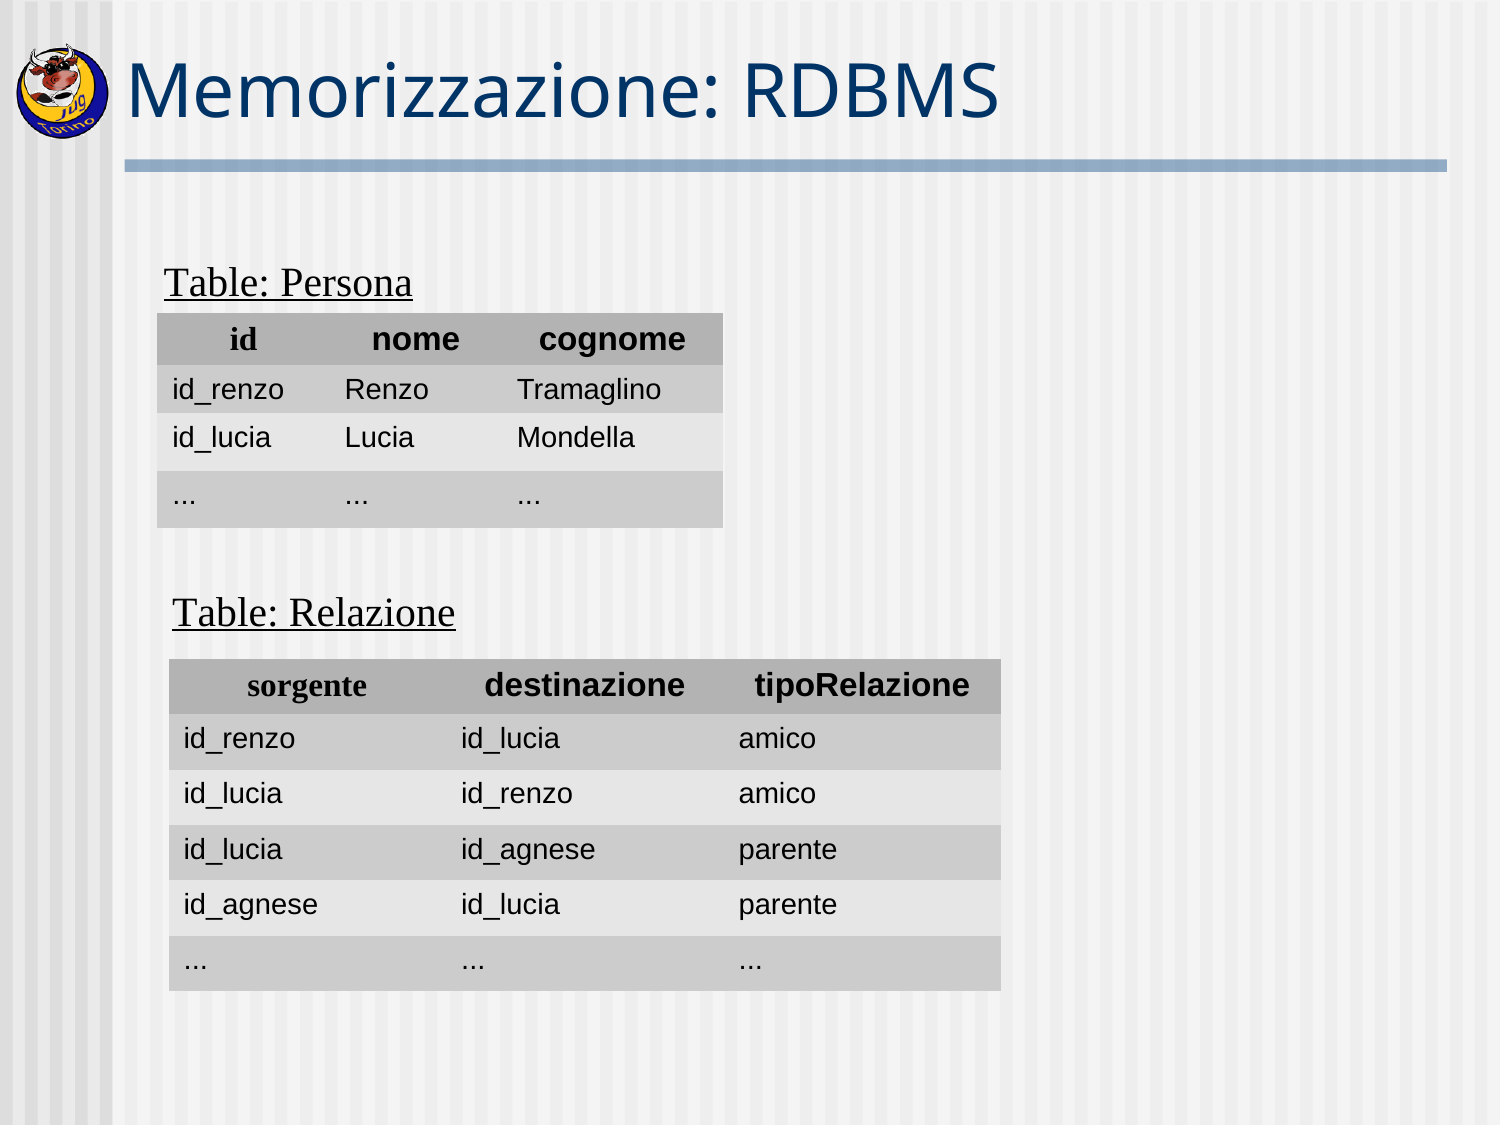

# Memorizzazione: RDBMS
Table: Persona
| id | nome | cognome |
| --- | --- | --- |
| id\_renzo | Renzo | Tramaglino |
| id\_lucia | Lucia | Mondella |
| ... | ... | ... |
Table: Relazione
| sorgente | destinazione | tipoRelazione |
| --- | --- | --- |
| id\_renzo | id\_lucia | amico |
| id\_lucia | id\_renzo | amico |
| id\_lucia | id\_agnese | parente |
| id\_agnese | id\_lucia | parente |
| ... | ... | ... |